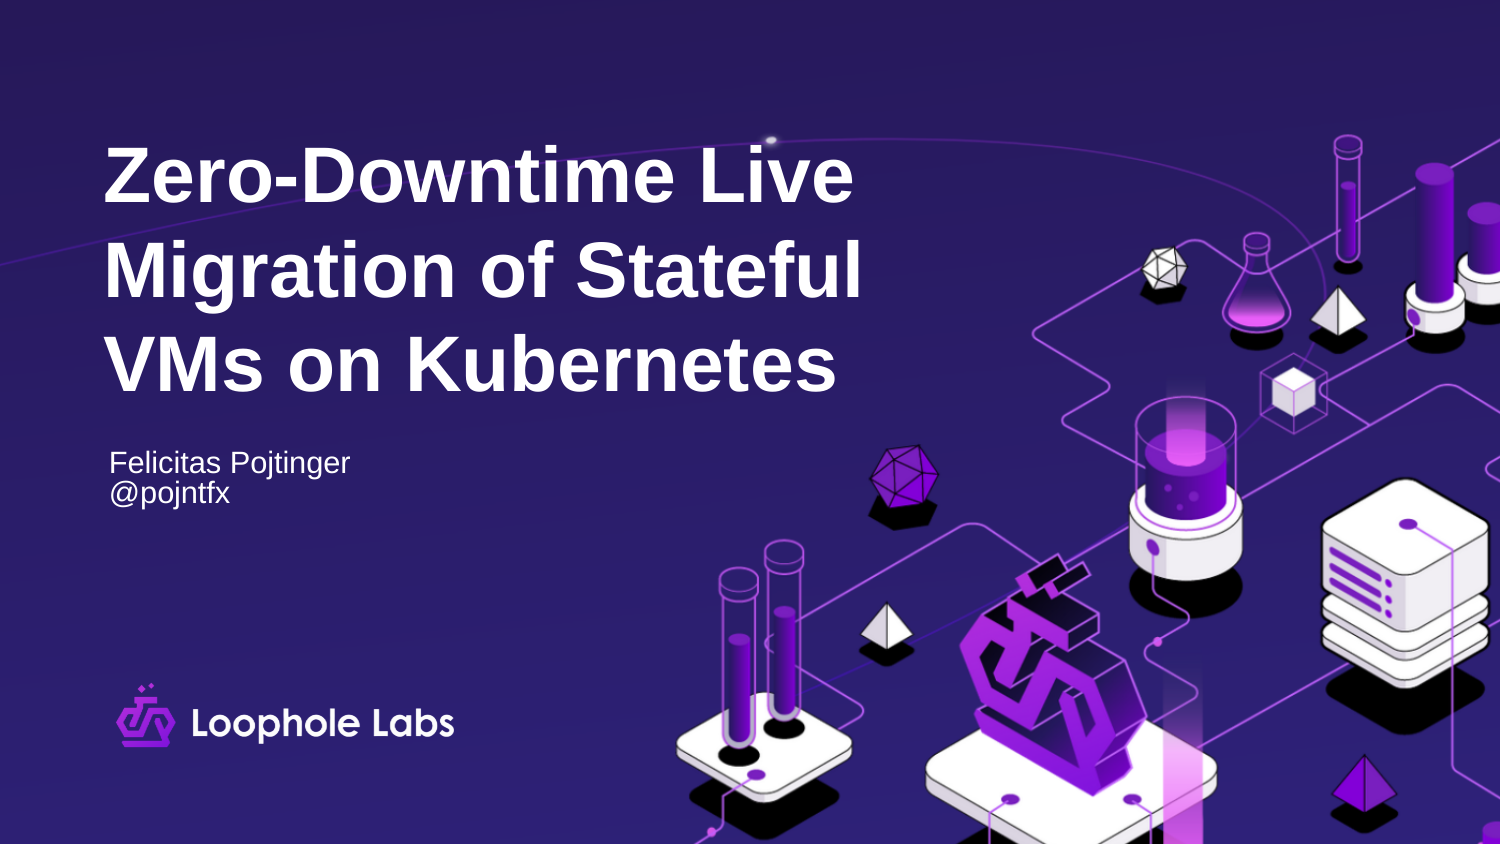

# Zero-Downtime Live Migration of Stateful VMs on Kubernetes
Felicitas Pojtinger
@pojntfx